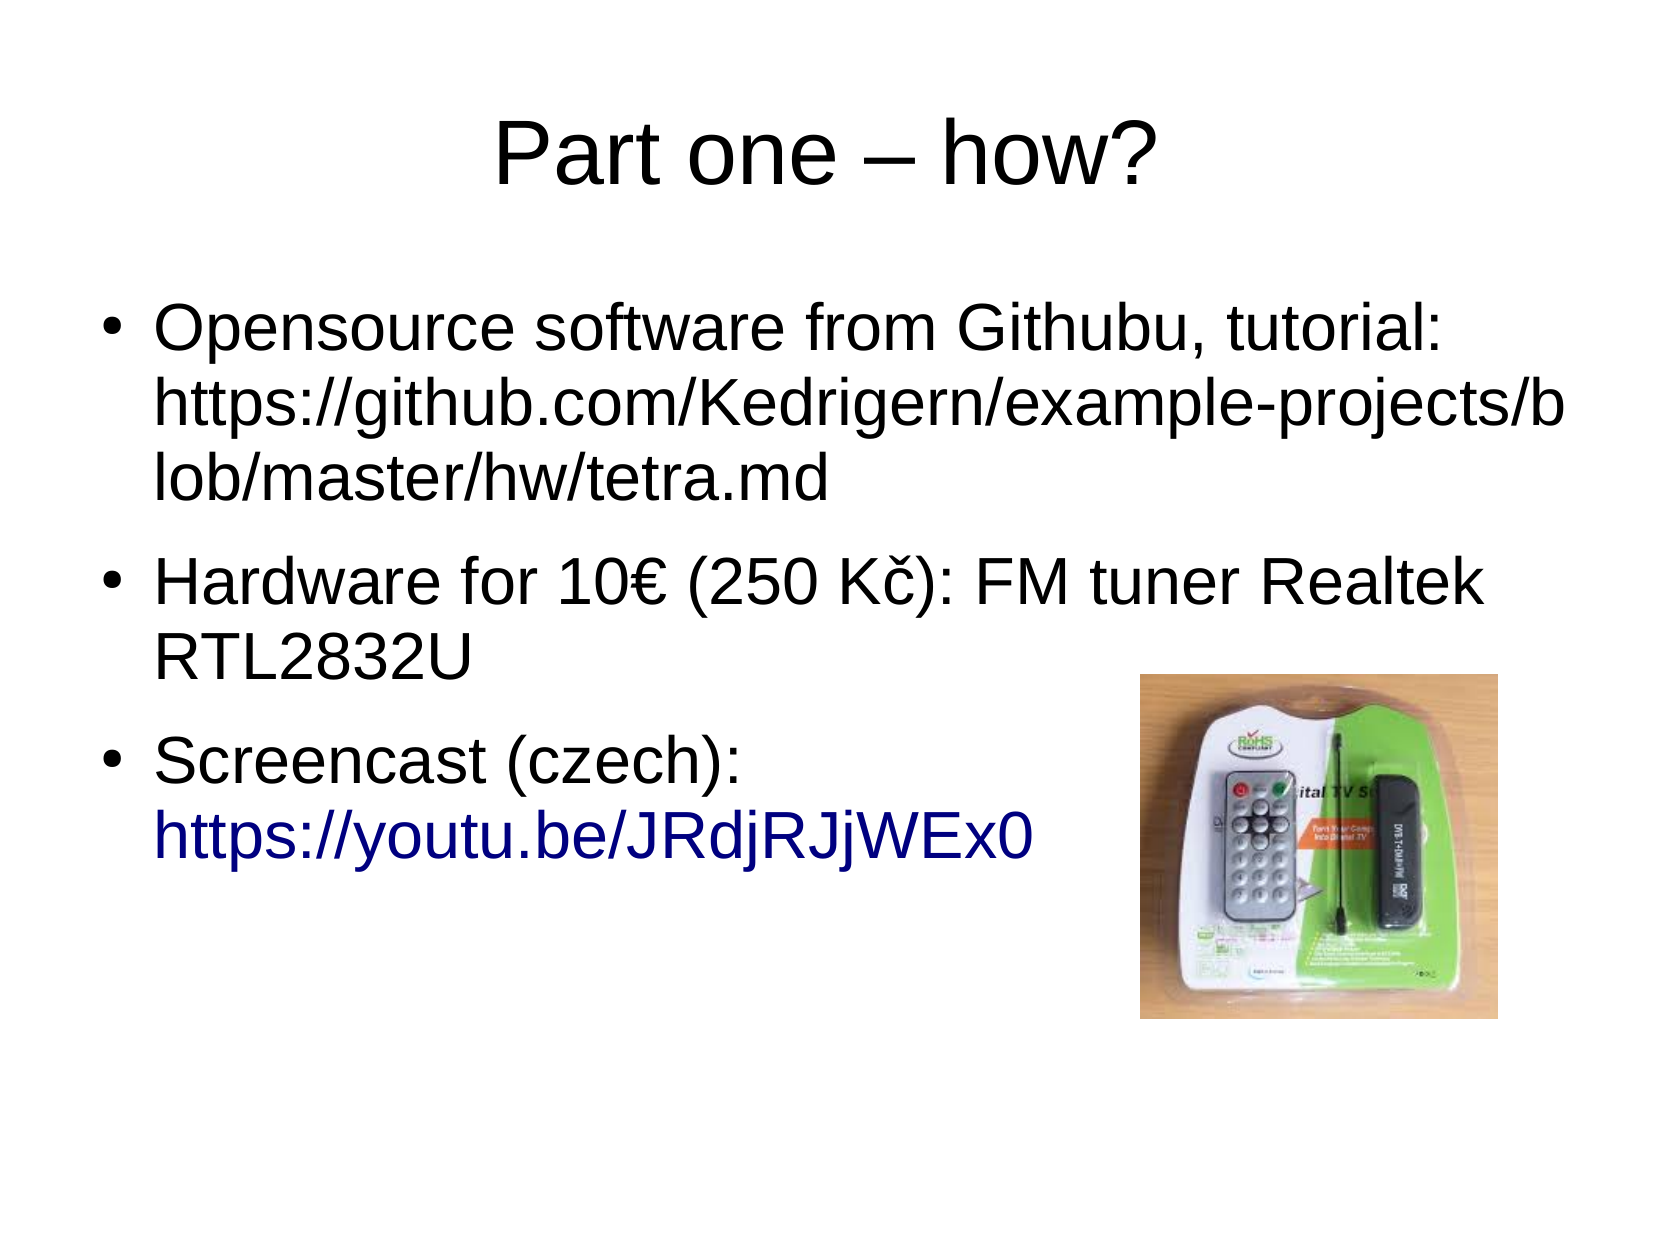

# Part one – how?
Opensource software from Githubu, tutorial:
https://github.com/Kedrigern/example-projects/blob/master/hw/tetra.md
Hardware for 10€ (250 Kč): FM tuner Realtek RTL2832U
Screencast (czech):
https://youtu.be/JRdjRJjWEx0